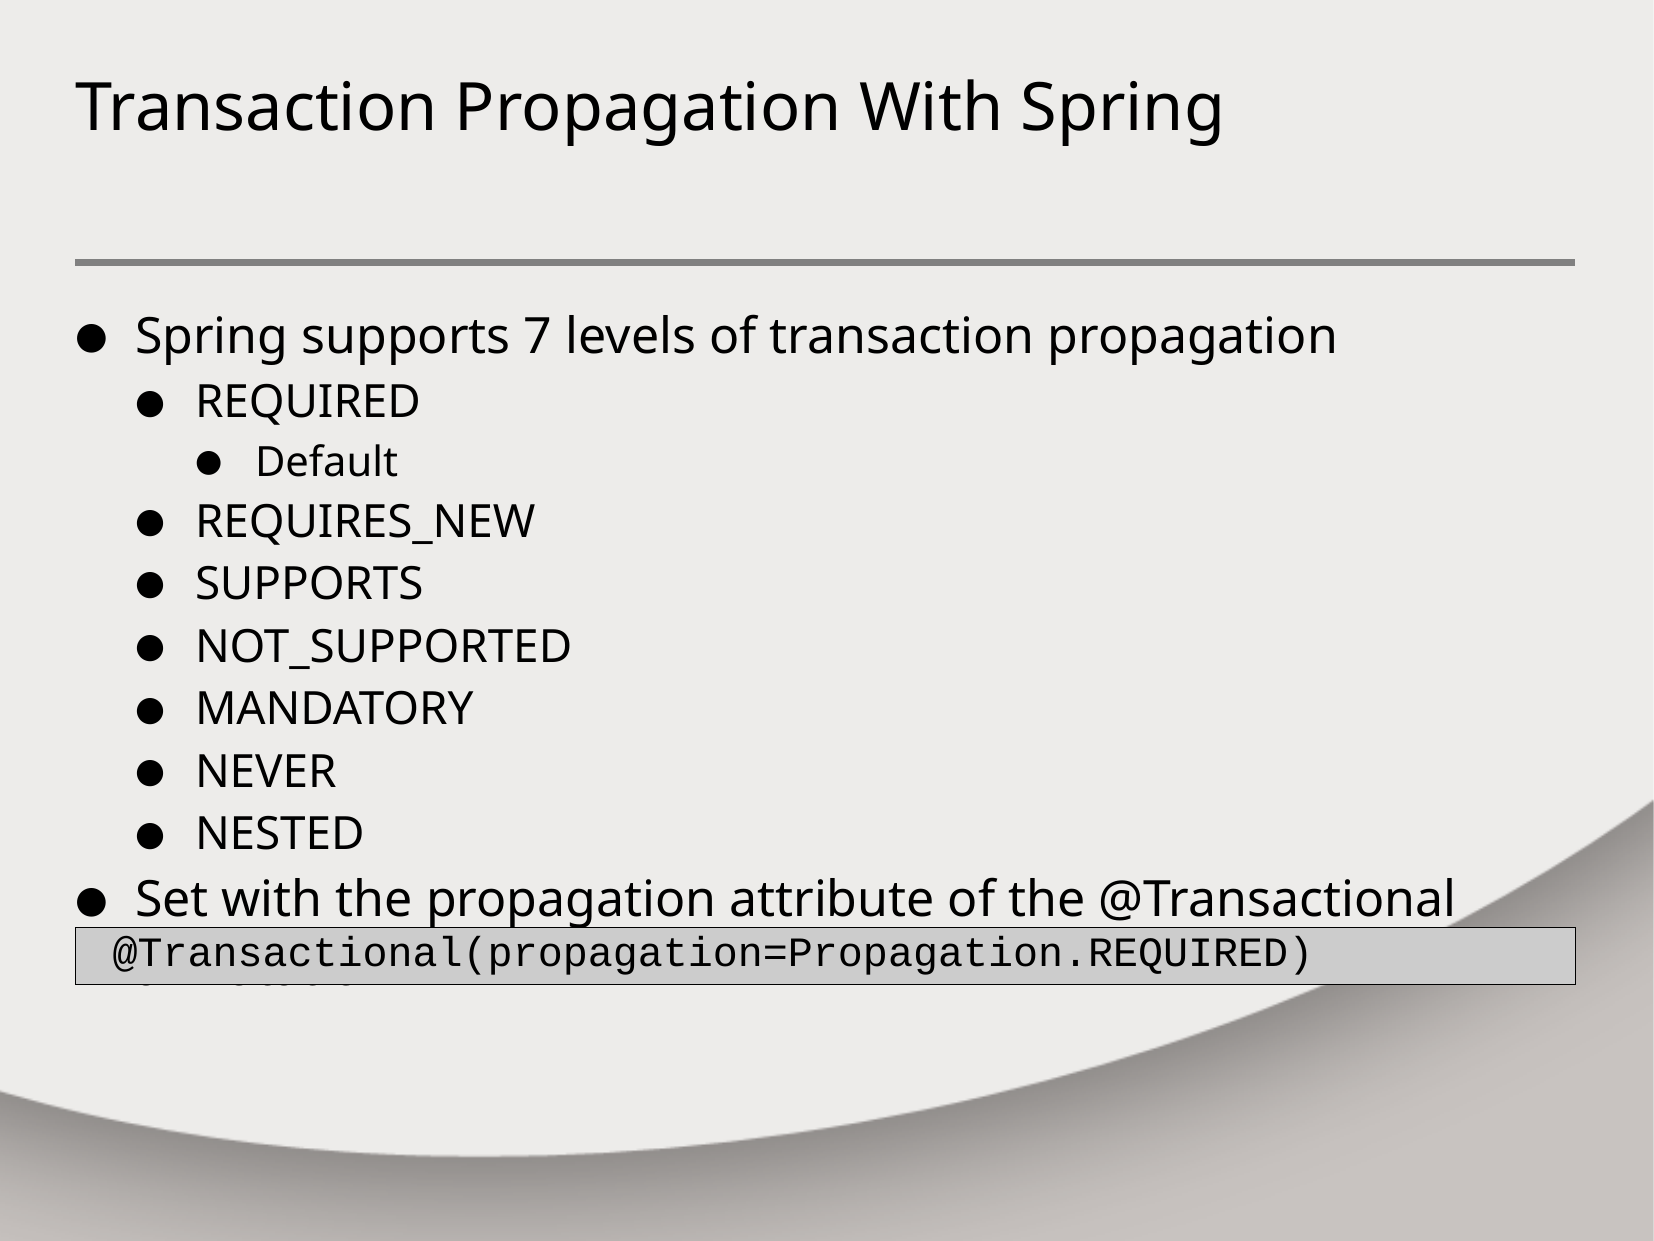

# Transaction Propagation With Spring
Spring supports 7 levels of transaction propagation
REQUIRED
Default
REQUIRES_NEW
SUPPORTS
NOT_SUPPORTED
MANDATORY
NEVER
NESTED
Set with the propagation attribute of the @Transactional annotation
@Transactional(propagation=Propagation.REQUIRED)